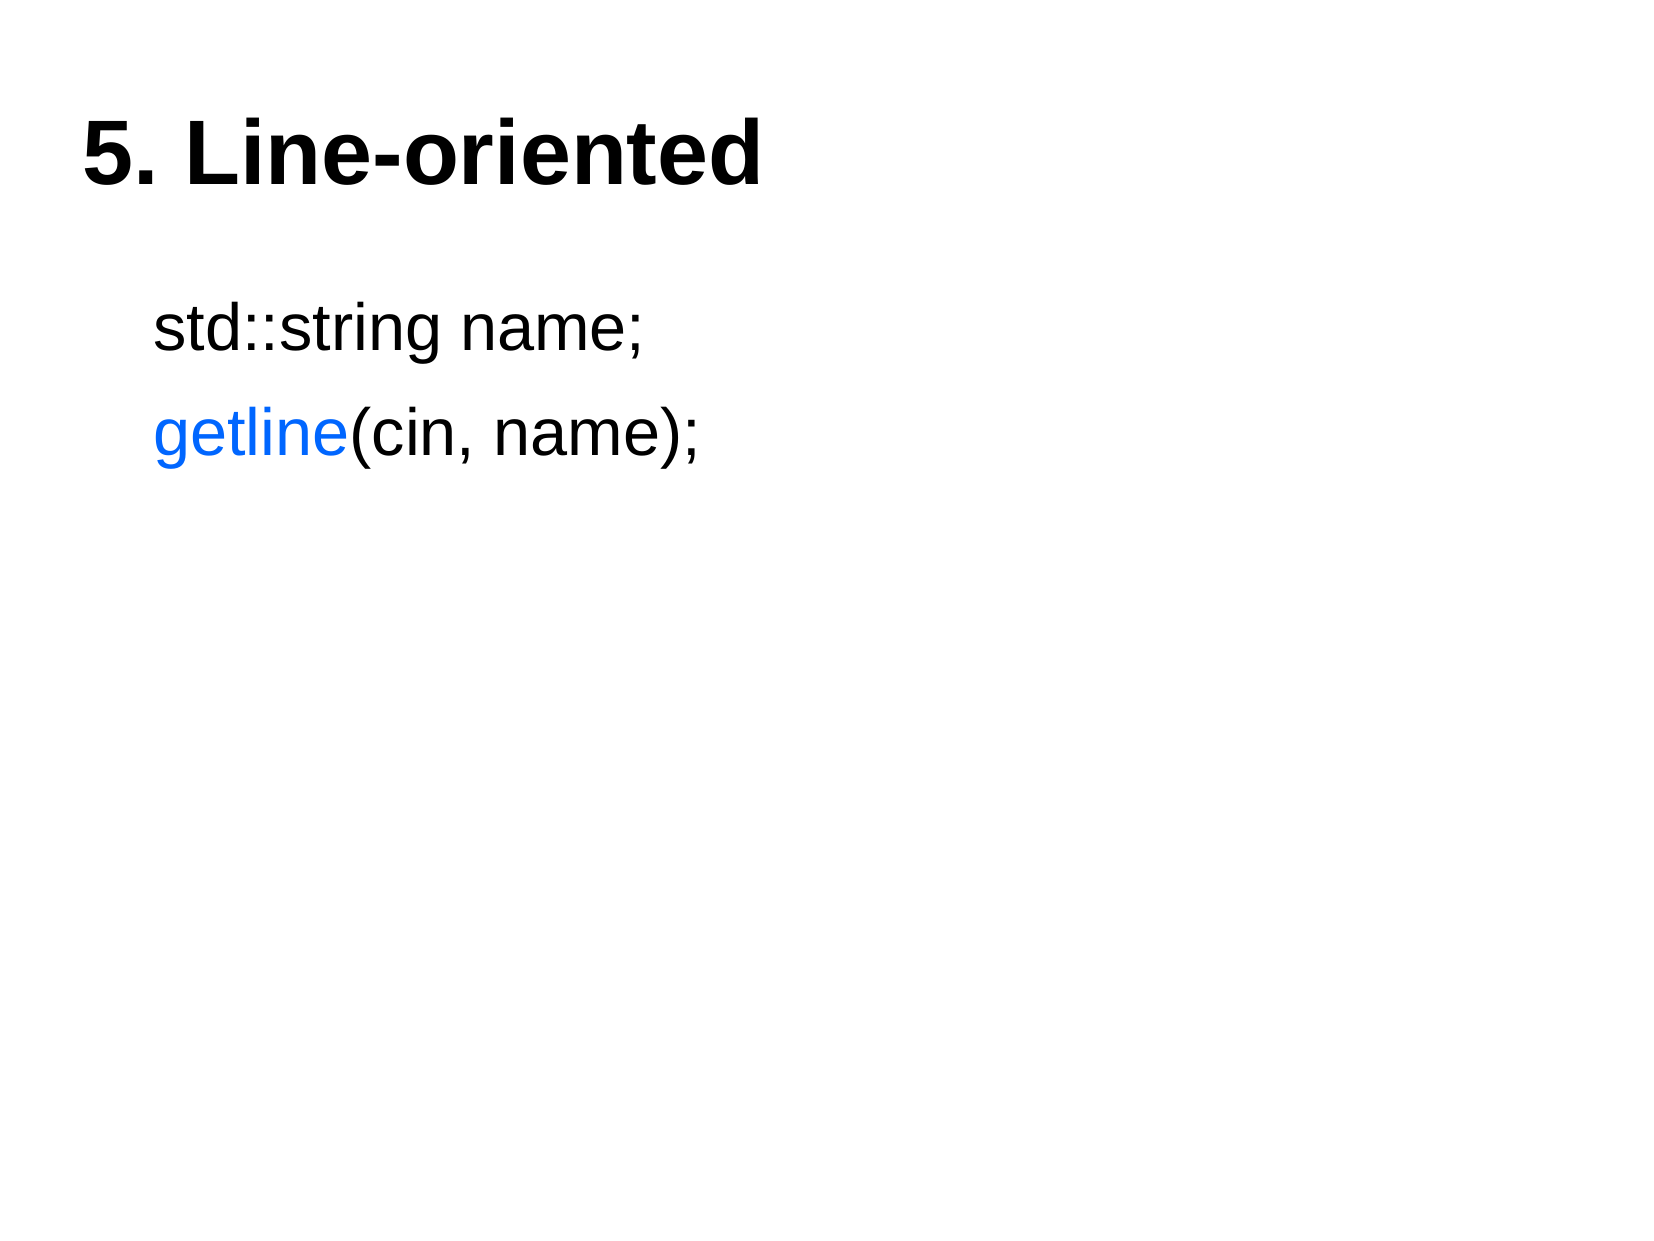

# 5. Line-oriented
std::string name;
getline(cin, name);